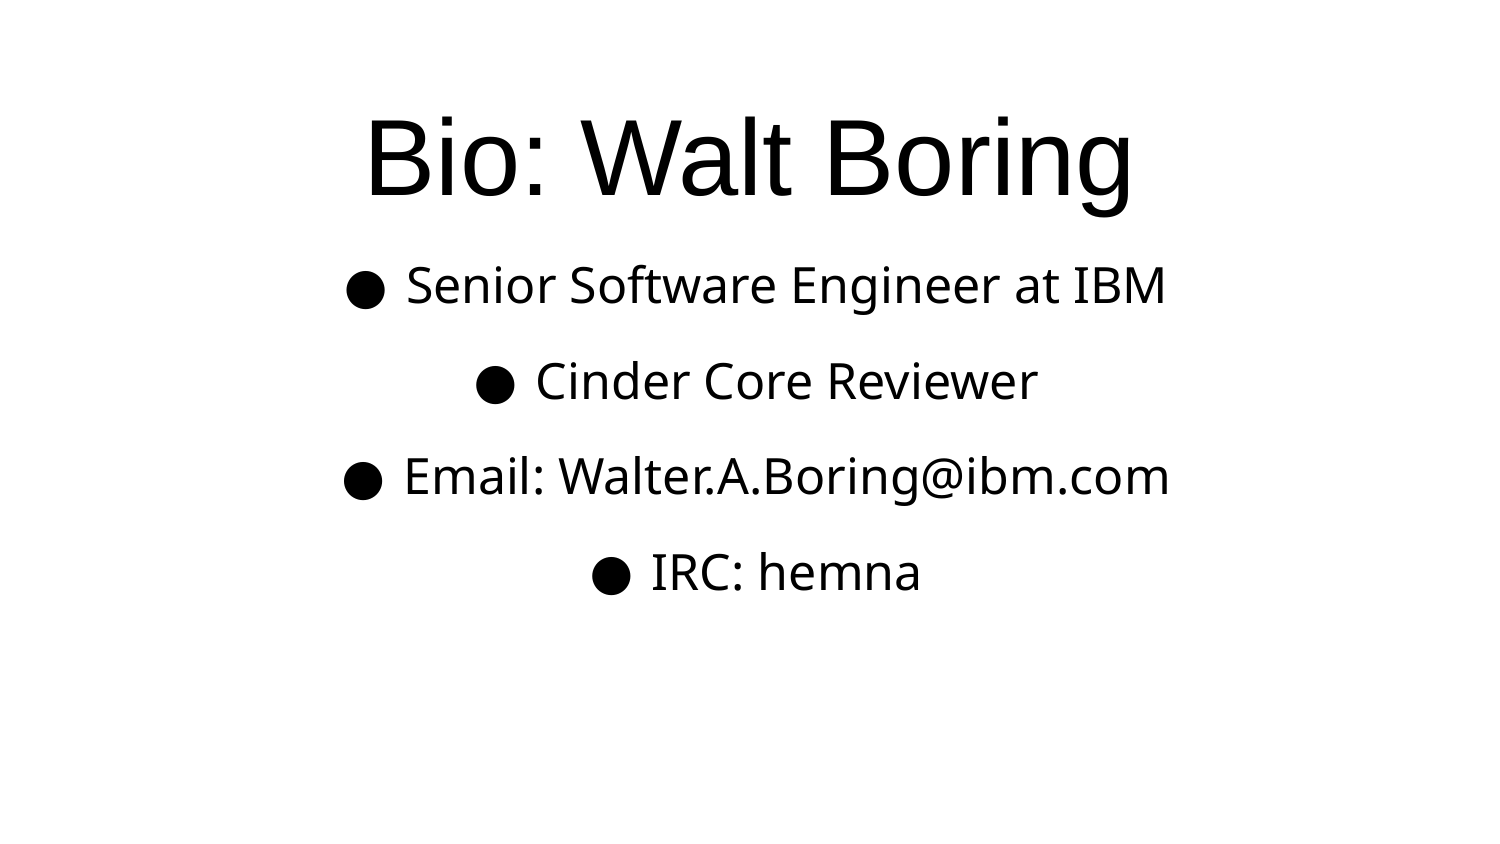

# Bio: Walt Boring
Senior Software Engineer at IBM
Cinder Core Reviewer
Email: Walter.A.Boring@ibm.com
IRC: hemna